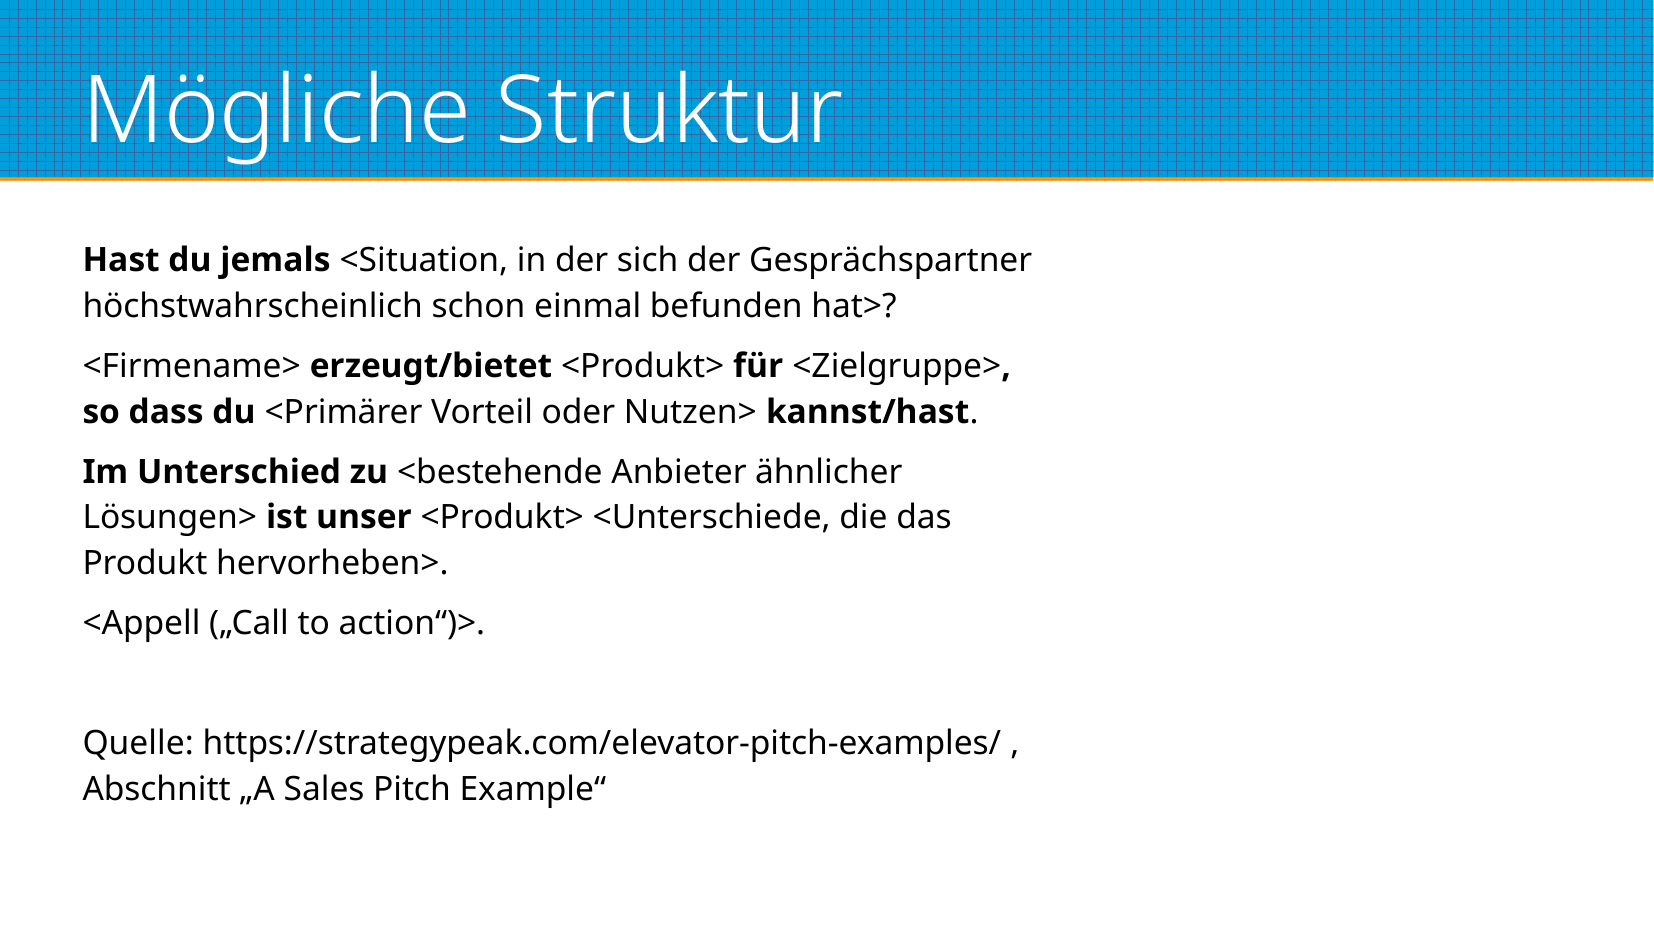

# Mögliche Struktur
Hast du jemals <Situation, in der sich der Gesprächspartner höchstwahrscheinlich schon einmal befunden hat>?
<Firmename> erzeugt/bietet <Produkt> für <Zielgruppe>, so dass du <Primärer Vorteil oder Nutzen> kannst/hast.
Im Unterschied zu <bestehende Anbieter ähnlicher Lösungen> ist unser <Produkt> <Unterschiede, die das Produkt hervorheben>.
<Appell („Call to action“)>.
Quelle: https://strategypeak.com/elevator-pitch-examples/ , Abschnitt „A Sales Pitch Example“